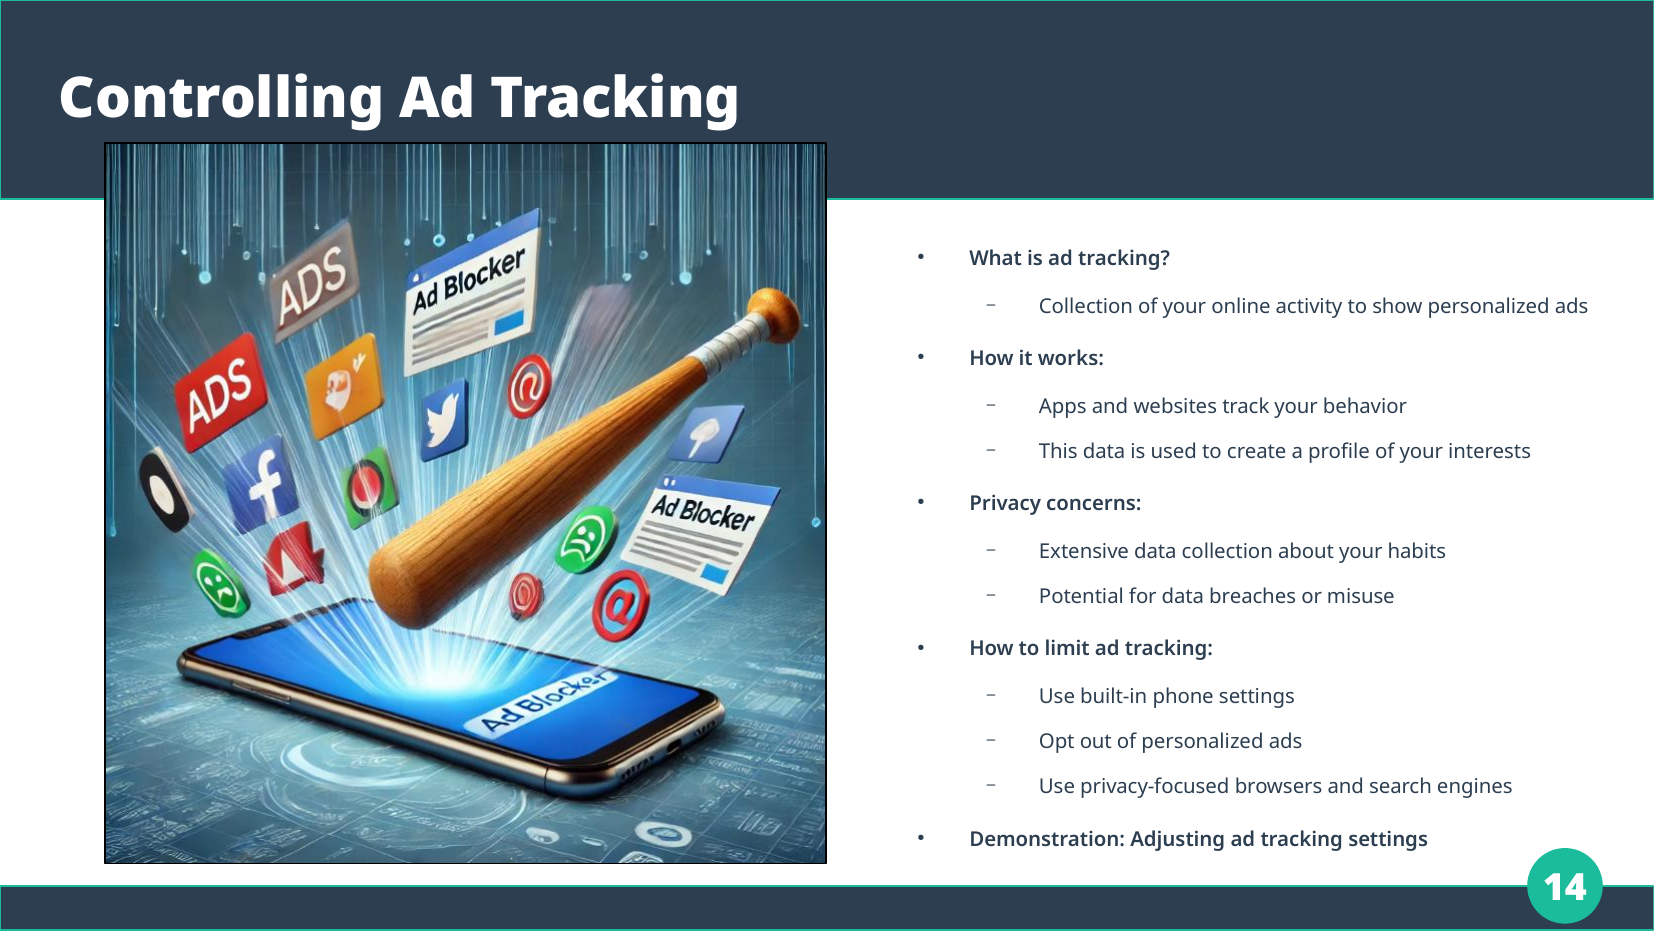

# Controlling Ad Tracking
What is ad tracking?
Collection of your online activity to show personalized ads
How it works:
Apps and websites track your behavior
This data is used to create a profile of your interests
Privacy concerns:
Extensive data collection about your habits
Potential for data breaches or misuse
How to limit ad tracking:
Use built-in phone settings
Opt out of personalized ads
Use privacy-focused browsers and search engines
Demonstration: Adjusting ad tracking settings
14